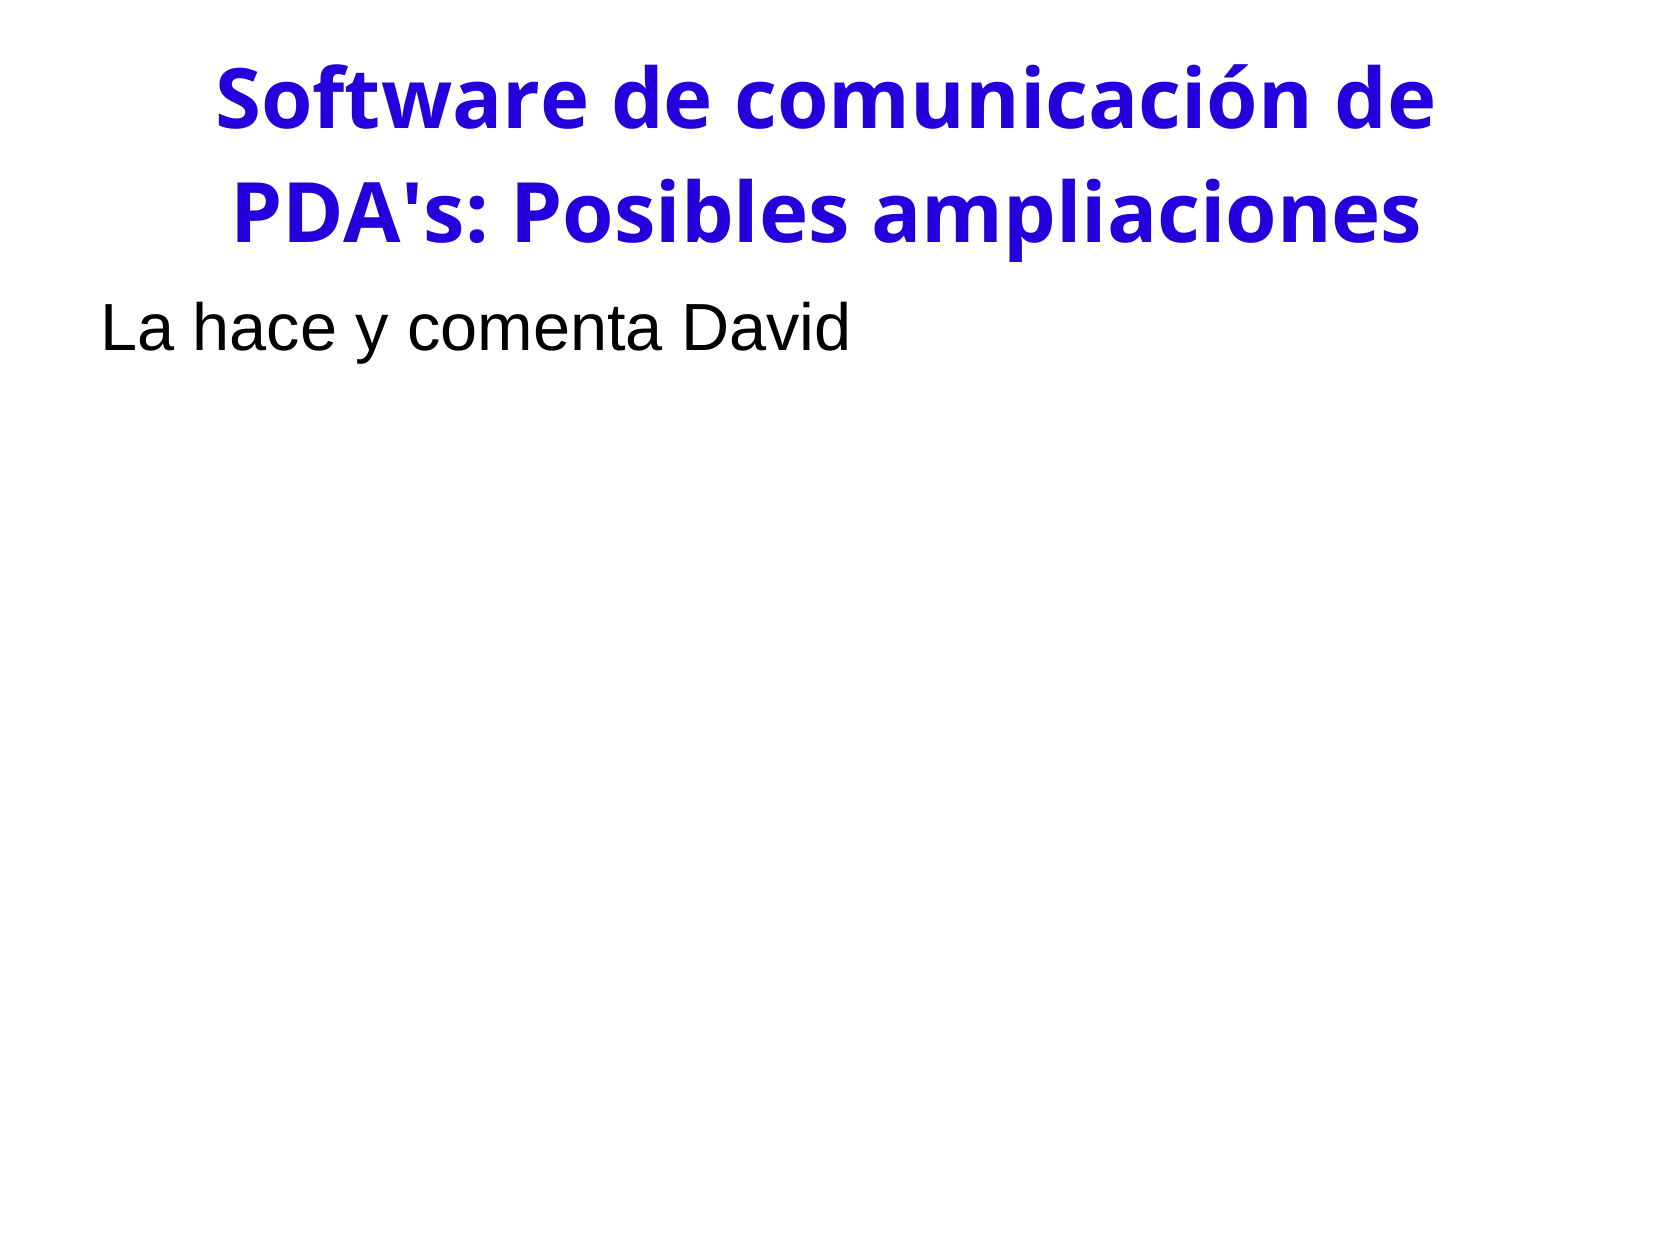

# Software de comunicación de PDA's: Posibles ampliaciones
La hace y comenta David